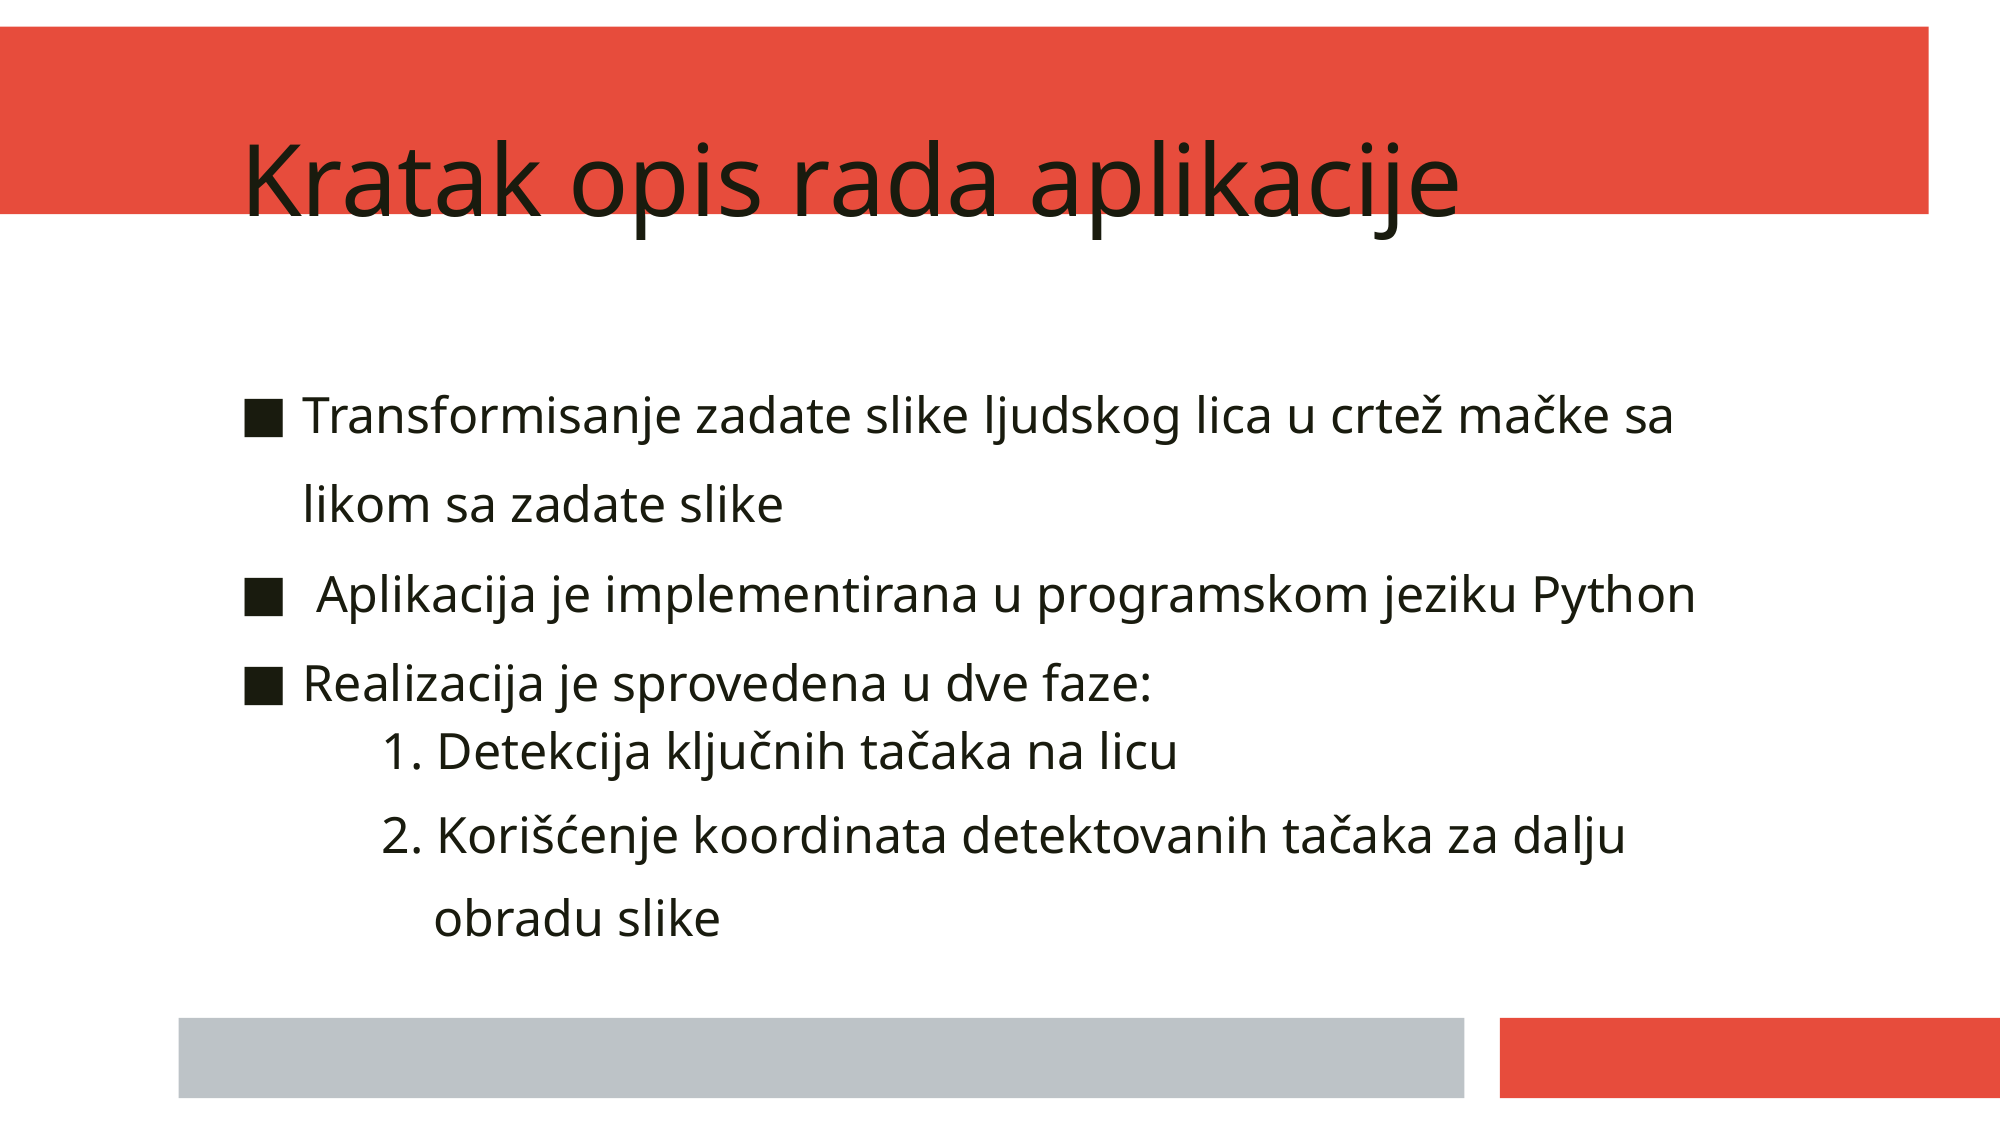

# Kratak opis rada aplikacije
Transformisanje zadate slike ljudskog lica u crtež mačke sa
likom sa zadate slike
 Aplikacija je implementirana u programskom jeziku Python
Realizacija je sprovedena u dve faze:
1. Detekcija ključnih tačaka na licu
2. Korišćenje koordinata detektovanih tačaka za dalju
 obradu slike